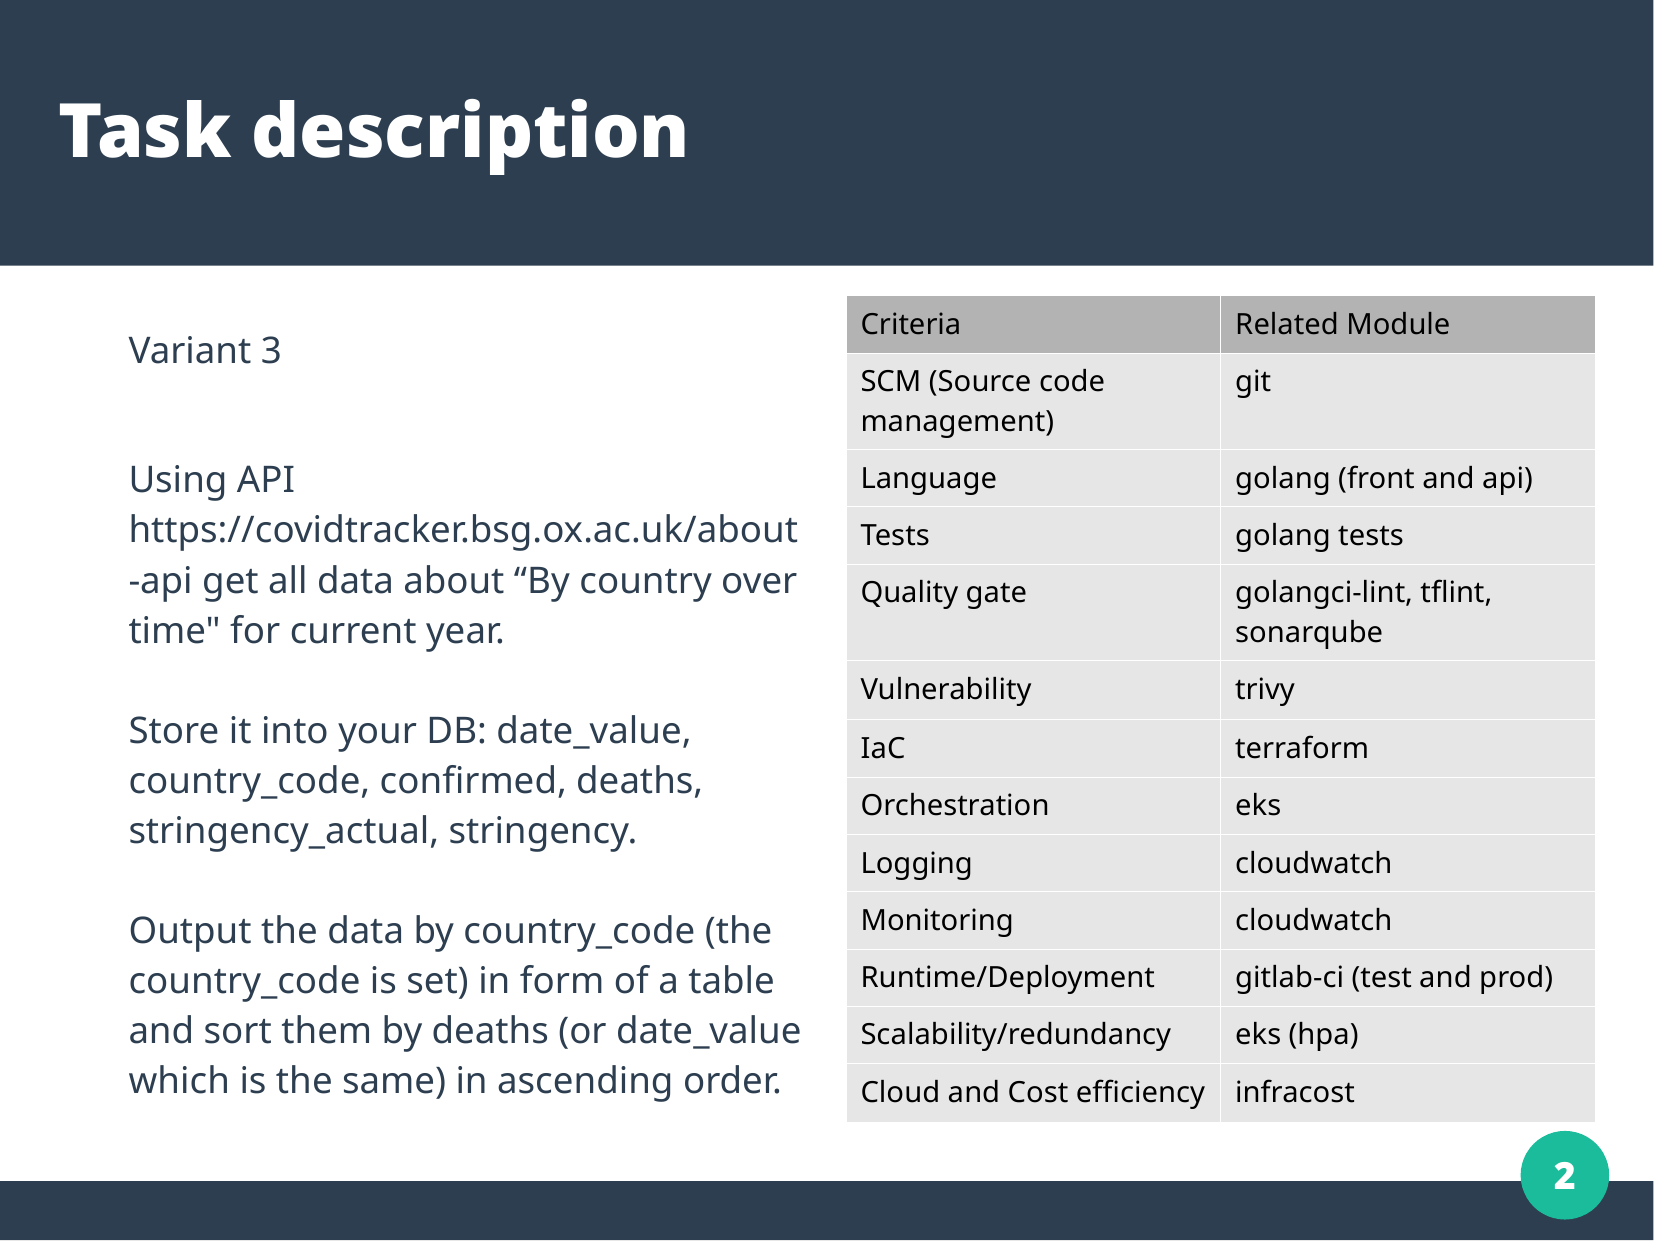

# Task description
| Criteria | Related Module |
| --- | --- |
| SCM (Source code management) | git |
| Language | golang (front and api) |
| Tests | golang tests |
| Quality gate | golangci-lint, tflint, sonarqube |
| Vulnerability | trivy |
| IaC | terraform |
| Orchestration | eks |
| Logging | cloudwatch |
| Monitoring | cloudwatch |
| Runtime/Deployment | gitlab-ci (test and prod) |
| Scalability/redundancy | eks (hpa) |
| Cloud and Cost efficiency | infracost |
Variant 3
Using API https://covidtracker.bsg.ox.ac.uk/about-api get all data about “By country over time" for current year.
Store it into your DB: date_value, country_code, confirmed, deaths, stringency_actual, stringency.
Output the data by country_code (the country_code is set) in form of a table and sort them by deaths (or date_value which is the same) in ascending order.
2